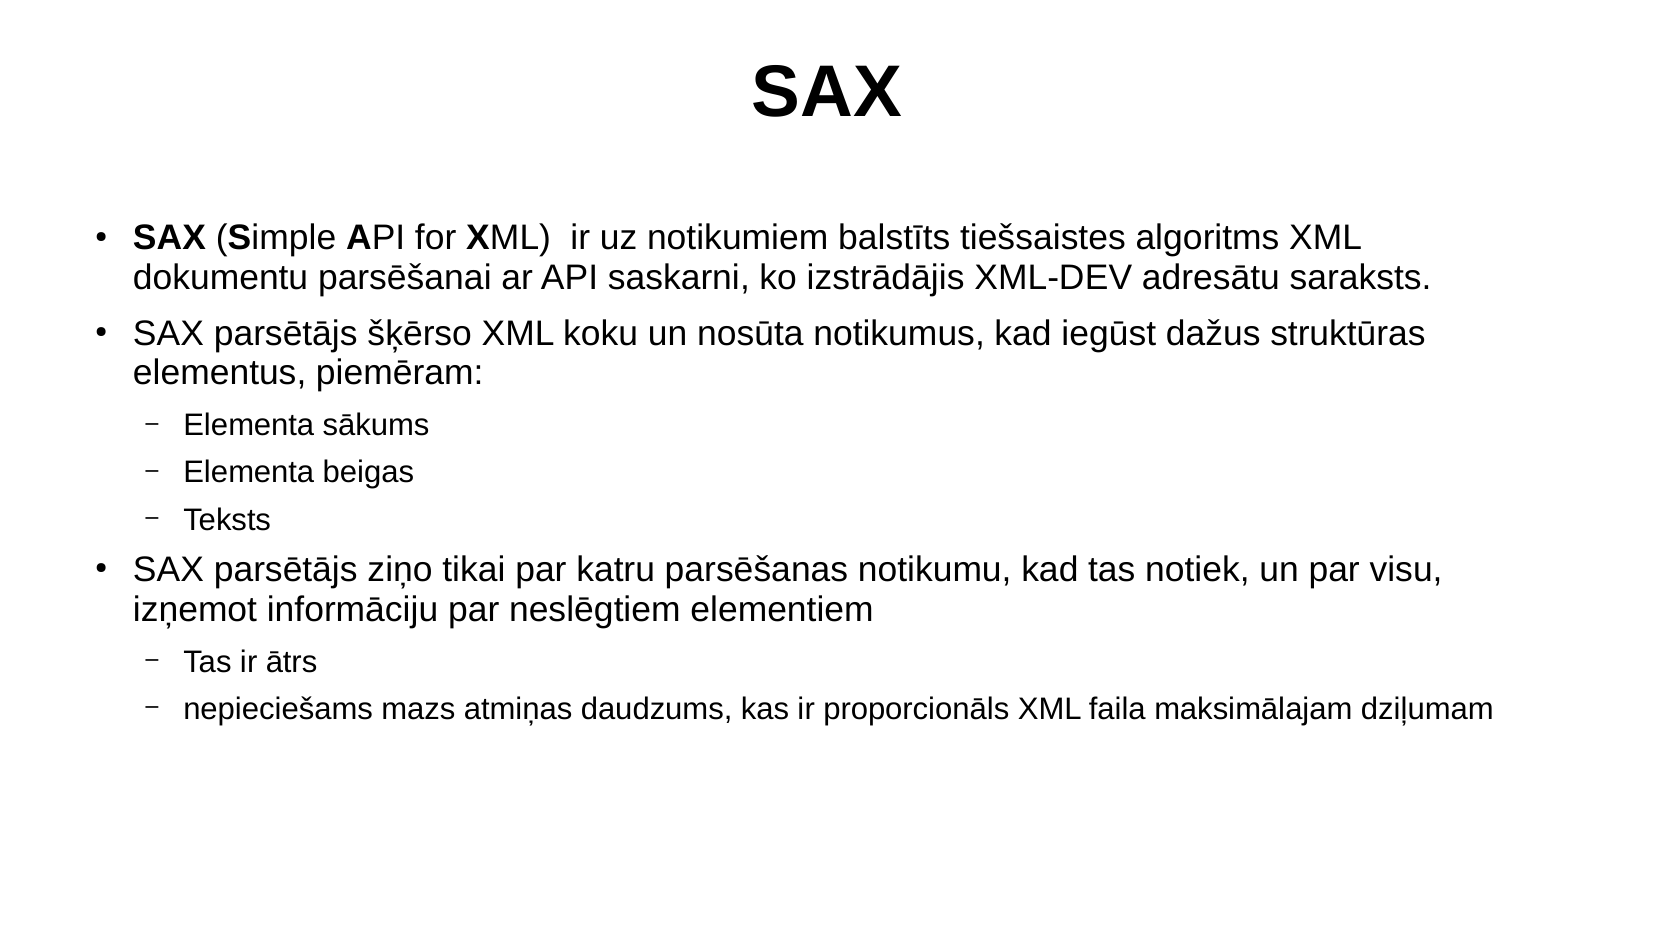

# SAX
SAX (Simple API for XML) ir uz notikumiem balstīts tiešsaistes algoritms XML dokumentu parsēšanai ar API saskarni, ko izstrādājis XML-DEV adresātu saraksts.
SAX parsētājs šķērso XML koku un nosūta notikumus, kad iegūst dažus struktūras elementus, piemēram:
Elementa sākums
Elementa beigas
Teksts
SAX parsētājs ziņo tikai par katru parsēšanas notikumu, kad tas notiek, un par visu, izņemot informāciju par neslēgtiem elementiem
Tas ir ātrs
nepieciešams mazs atmiņas daudzums, kas ir proporcionāls XML faila maksimālajam dziļumam